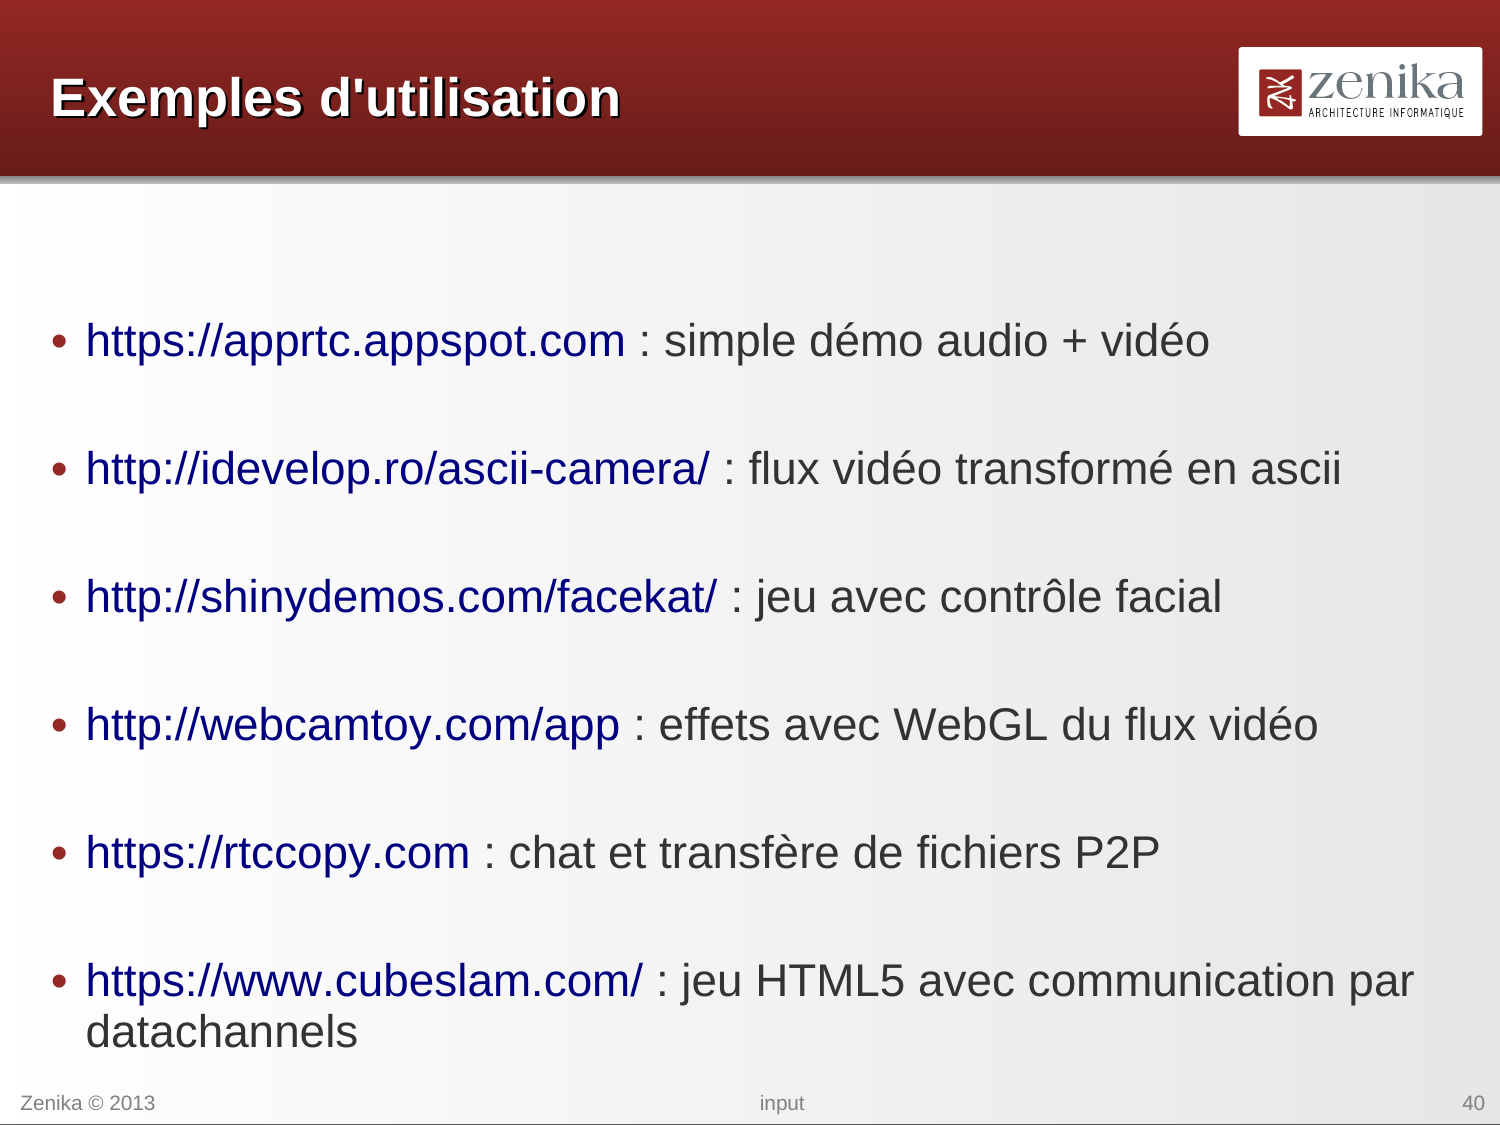

# Exemples d'utilisation
https://apprtc.appspot.com : simple démo audio + vidéo
http://idevelop.ro/ascii-camera/ : flux vidéo transformé en ascii
http://shinydemos.com/facekat/ : jeu avec contrôle facial
http://webcamtoy.com/app : effets avec WebGL du flux vidéo
https://rtccopy.com : chat et transfère de fichiers P2P
https://www.cubeslam.com/ : jeu HTML5 avec communication par datachannels